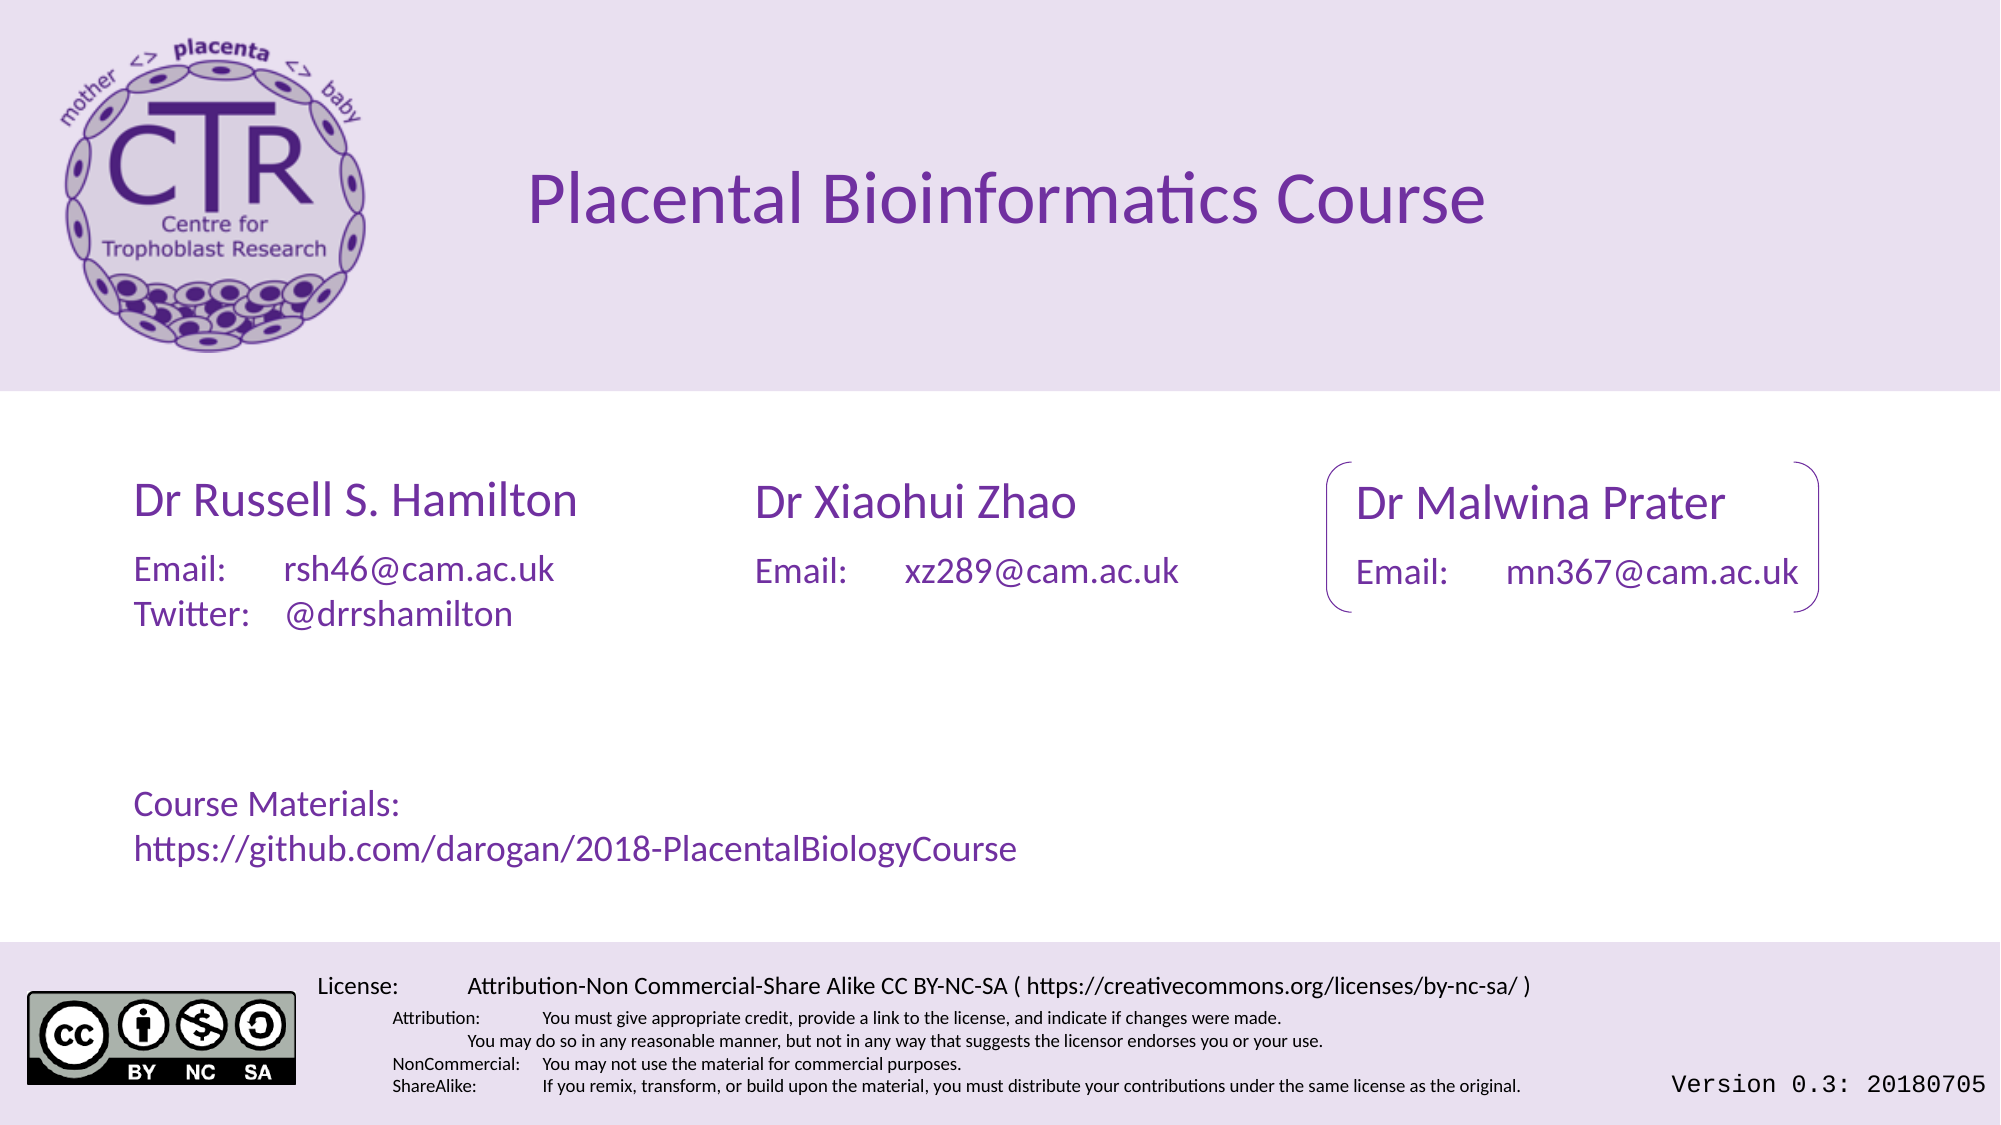

Placental Bioinformatics Course
Dr Russell S. Hamilton
Email:	rsh46@cam.ac.uk
Twitter:	@drrshamilton
Dr Xiaohui Zhao
Email:	xz289@cam.ac.uk
Dr Malwina Prater
Email:	mn367@cam.ac.uk
Course Materials:
https://github.com/darogan/2018-PlacentalBiologyCourse
License: 	Attribution-Non Commercial-Share Alike CC BY-NC-SA ( https://creativecommons.org/licenses/by-nc-sa/ )
	Attribution:	You must give appropriate credit, provide a link to the license, and indicate if changes were made.
		You may do so in any reasonable manner, but not in any way that suggests the licensor endorses you or your use.
	NonCommercial:	You may not use the material for commercial purposes.
	ShareAlike:	If you remix, transform, or build upon the material, you must distribute your contributions under the same license as the original.
Version 0.3: 20180705